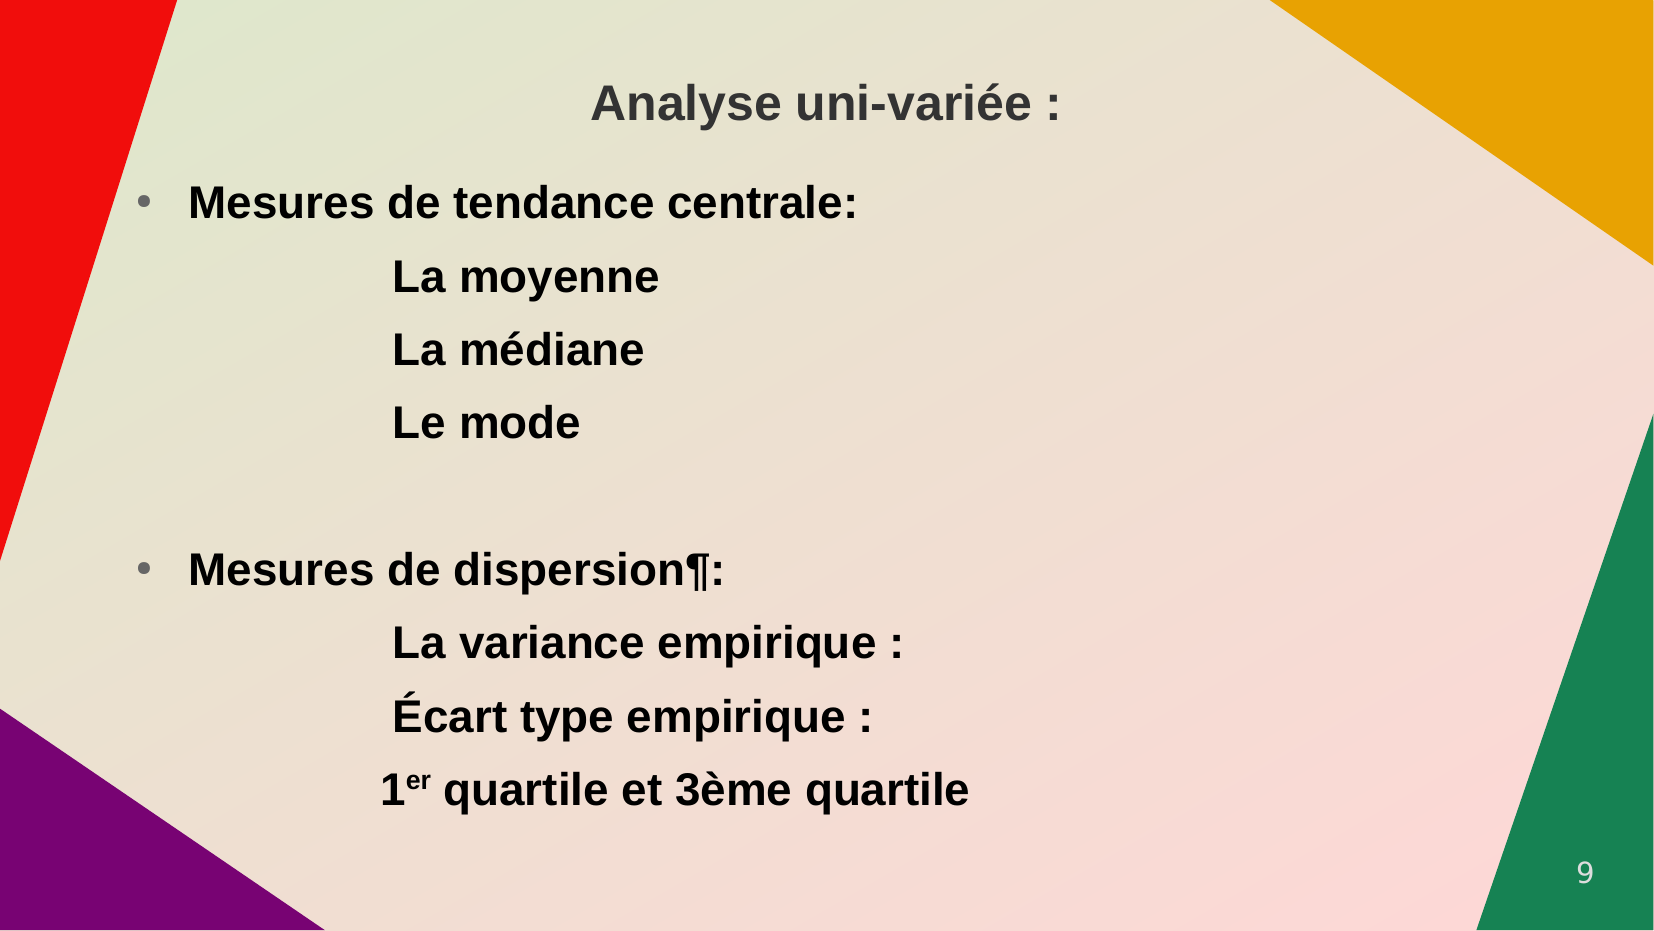

# Analyse uni-variée :
Mesures de tendance centrale:
 La moyenne
 La médiane
 Le mode
Mesures de dispersion¶:
 La variance empirique :
 Écart type empirique :
 1er quartile et 3ème quartile
9